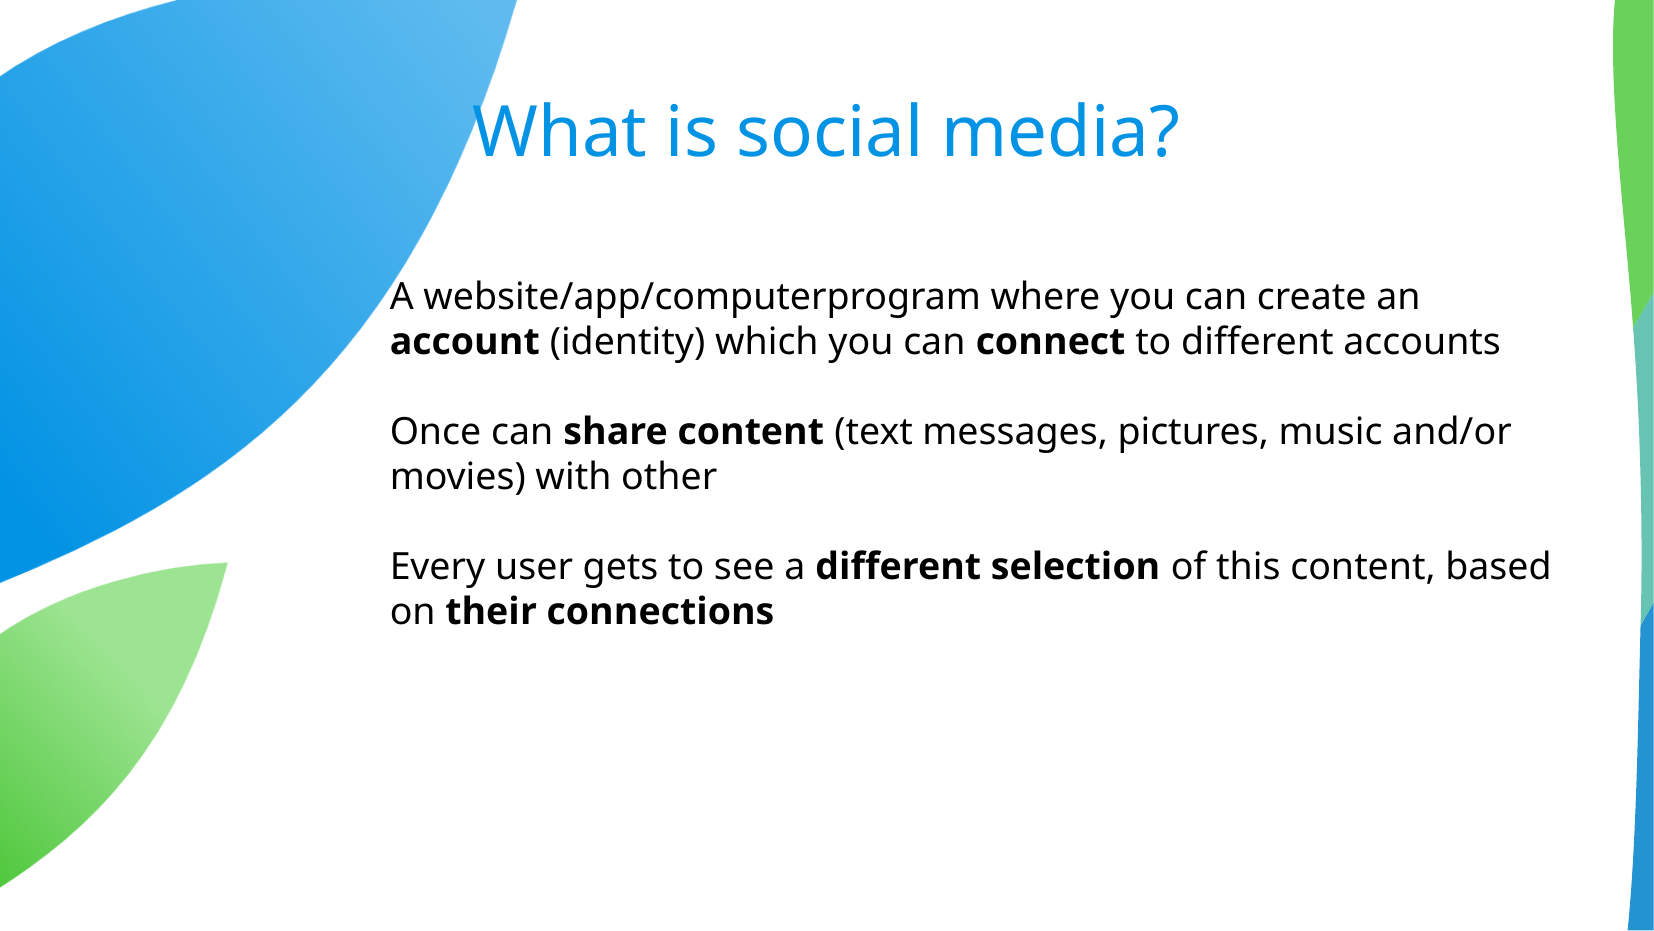

What is social media?
A website/app/computerprogram where you can create an account (identity) which you can connect to different accounts
Once can share content (text messages, pictures, music and/or movies) with other
Every user gets to see a different selection of this content, based on their connections